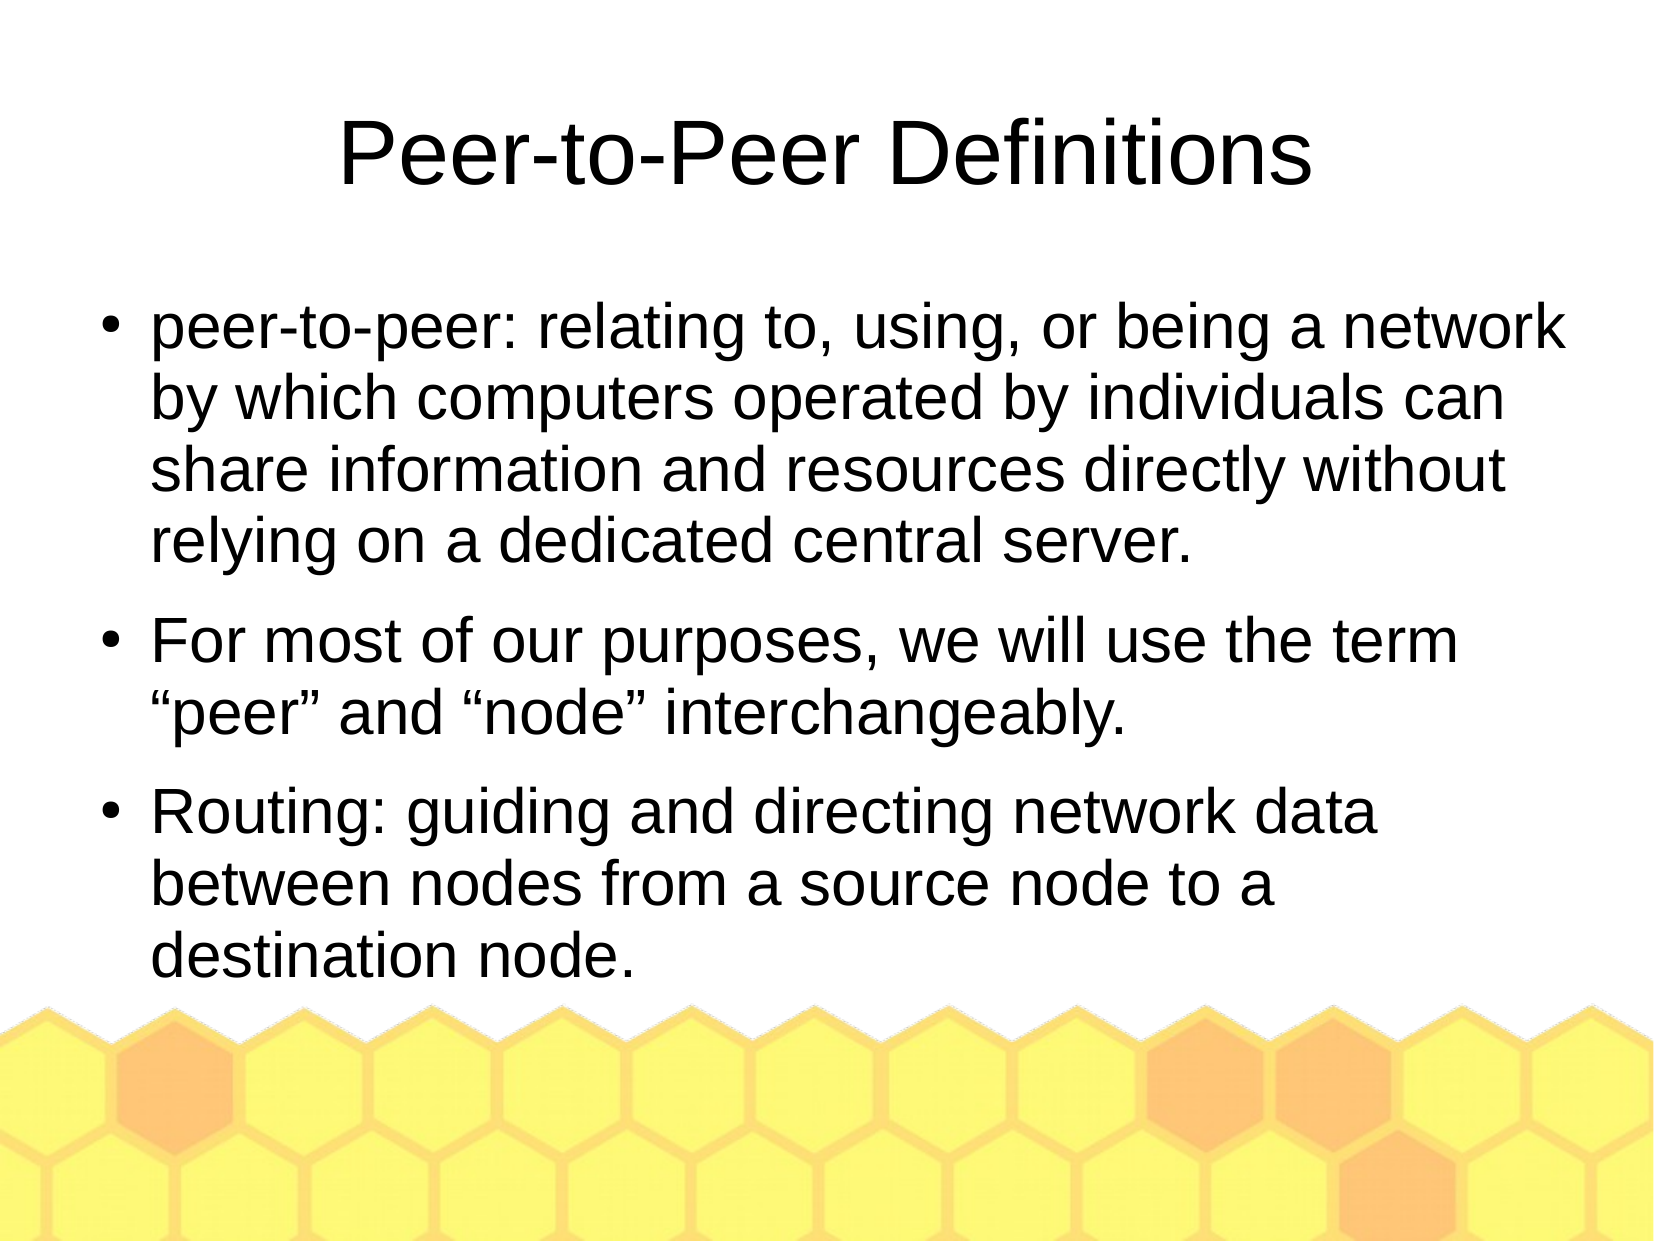

# Peer-to-Peer Definitions
peer-to-peer: relating to, using, or being a network by which computers operated by individuals can share information and resources directly without relying on a dedicated central server.
For most of our purposes, we will use the term “peer” and “node” interchangeably.
Routing: guiding and directing network data between nodes from a source node to a destination node.